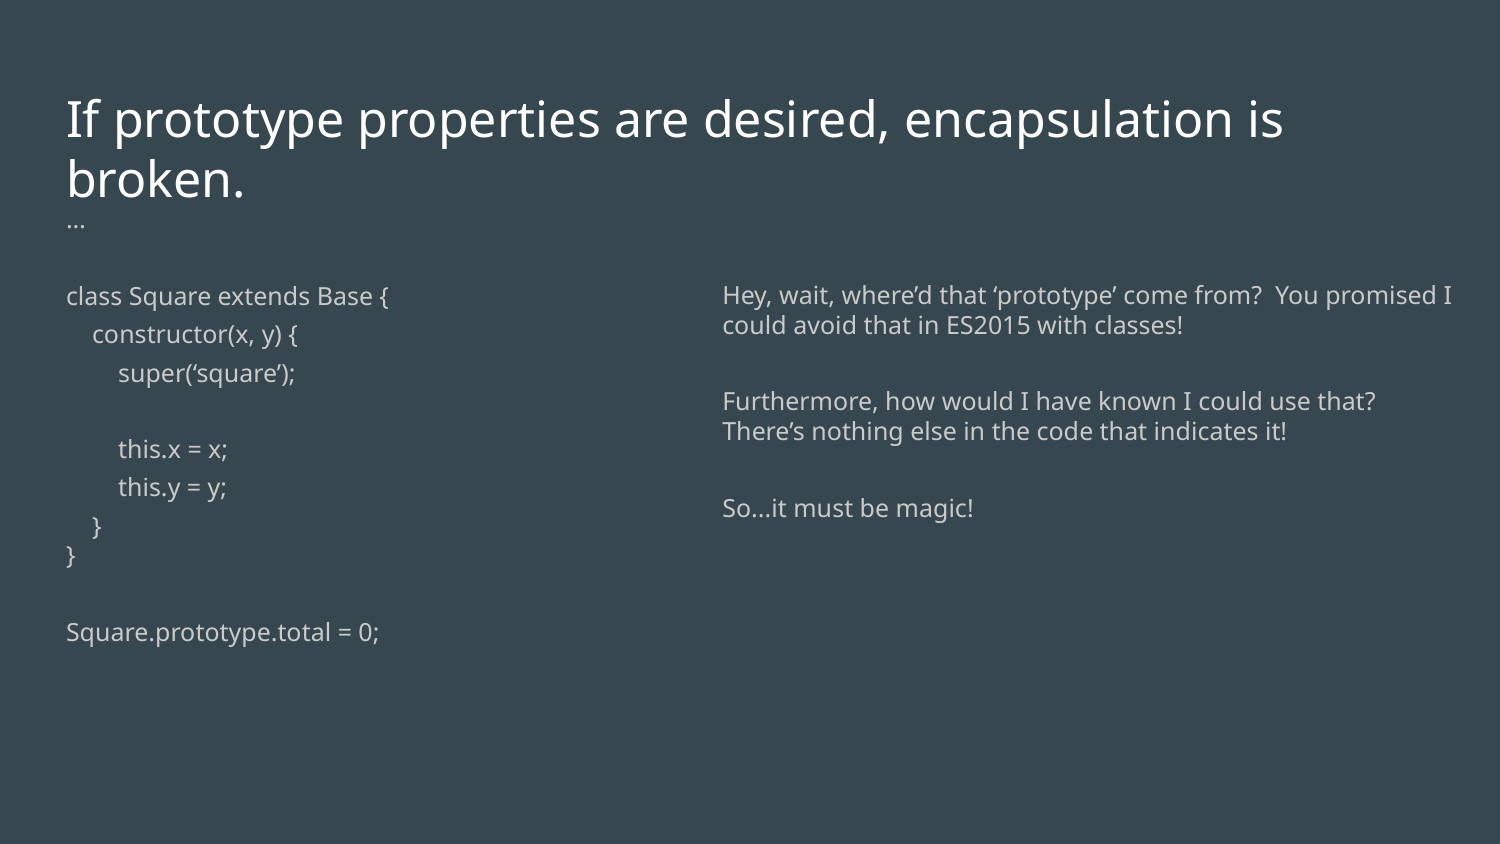

# If prototype properties are desired, encapsulation is broken.
…
class Square extends Base {
 constructor(x, y) {
 super(‘square’);
 this.x = x;
 this.y = y;
 }
}
Square.prototype.total = 0;
Hey, wait, where’d that ‘prototype’ come from? You promised I could avoid that in ES2015 with classes!
Furthermore, how would I have known I could use that? There’s nothing else in the code that indicates it!
So...it must be magic!